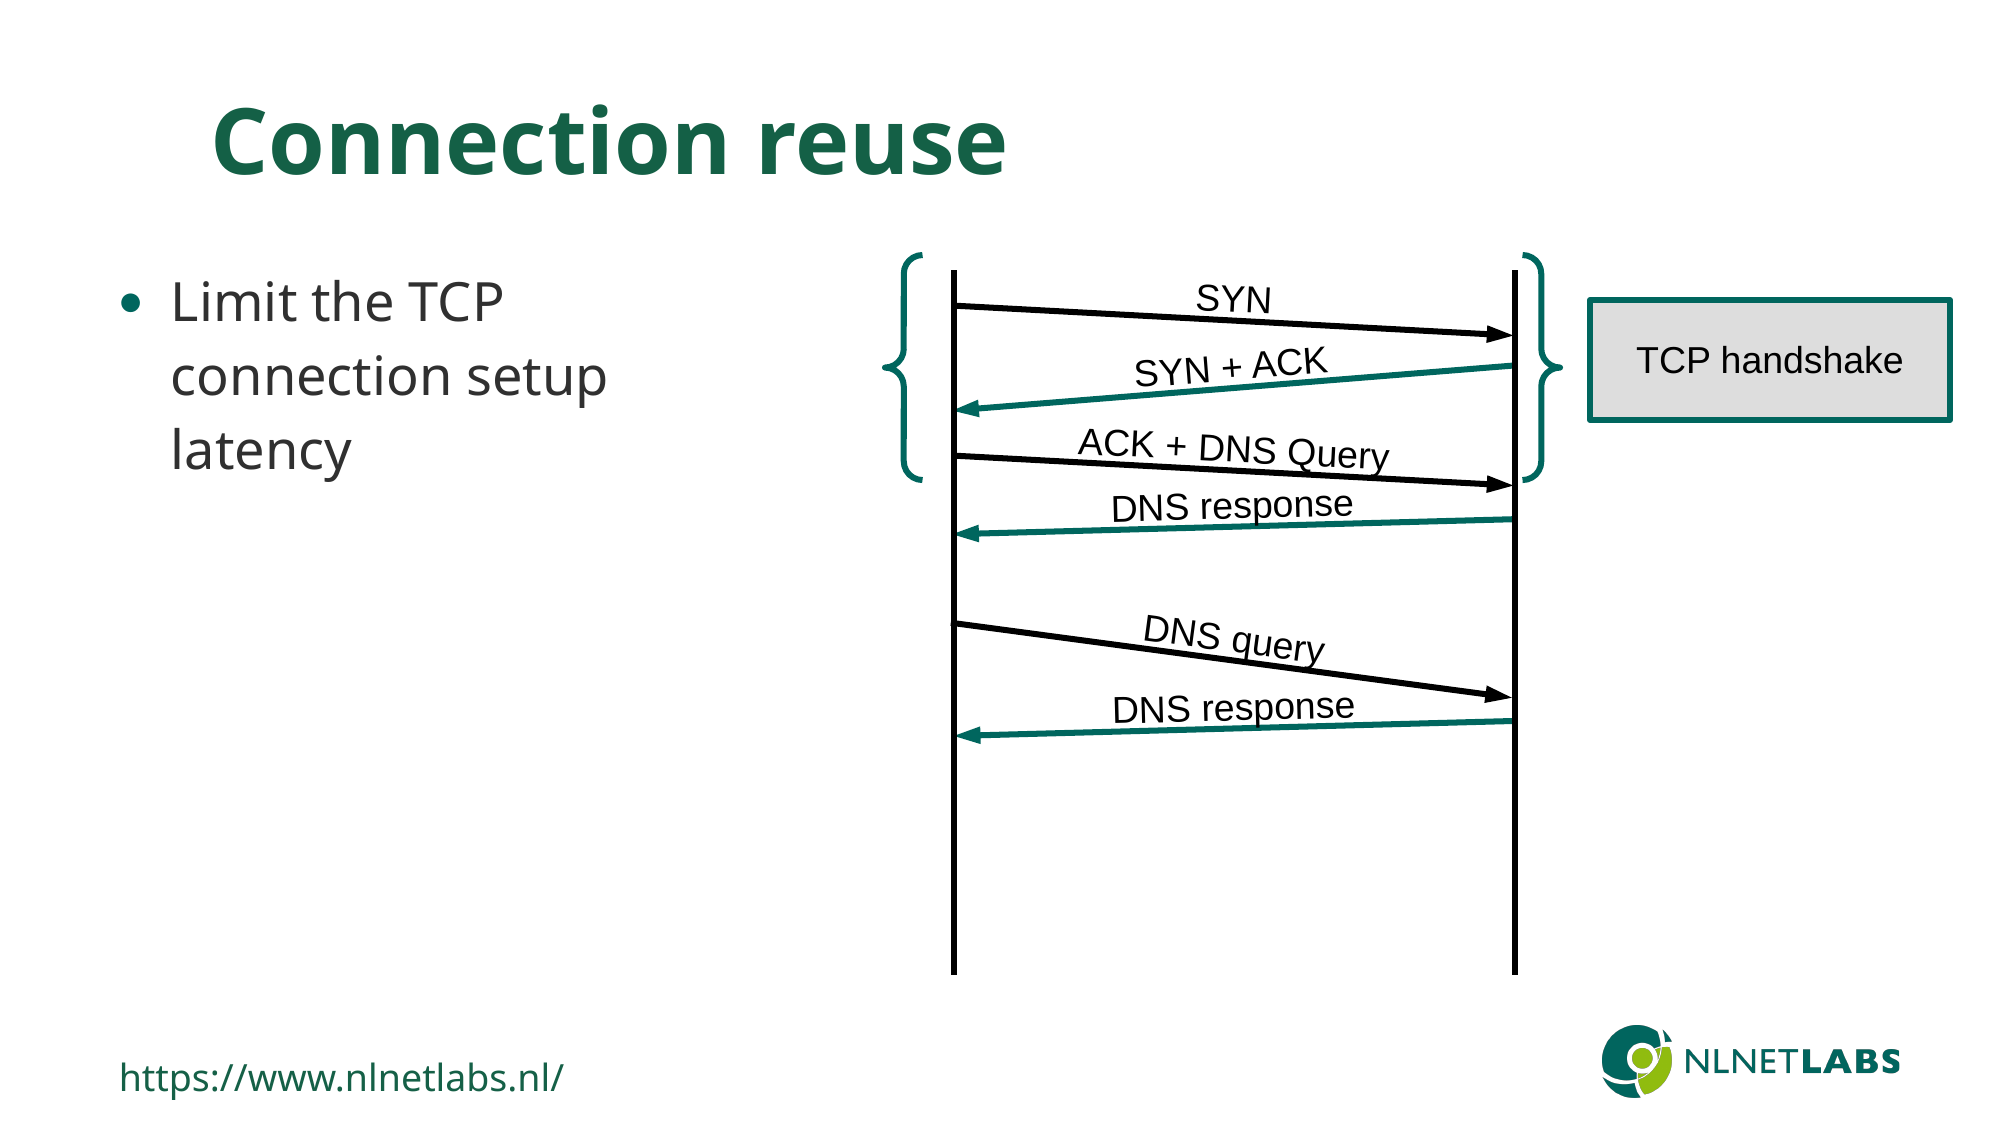

# Connection reuse
Limit the TCP connection setup latency
TCP handshake
SYN
SYN + ACK
ACK + DNS Query
DNS response
DNS query
DNS response